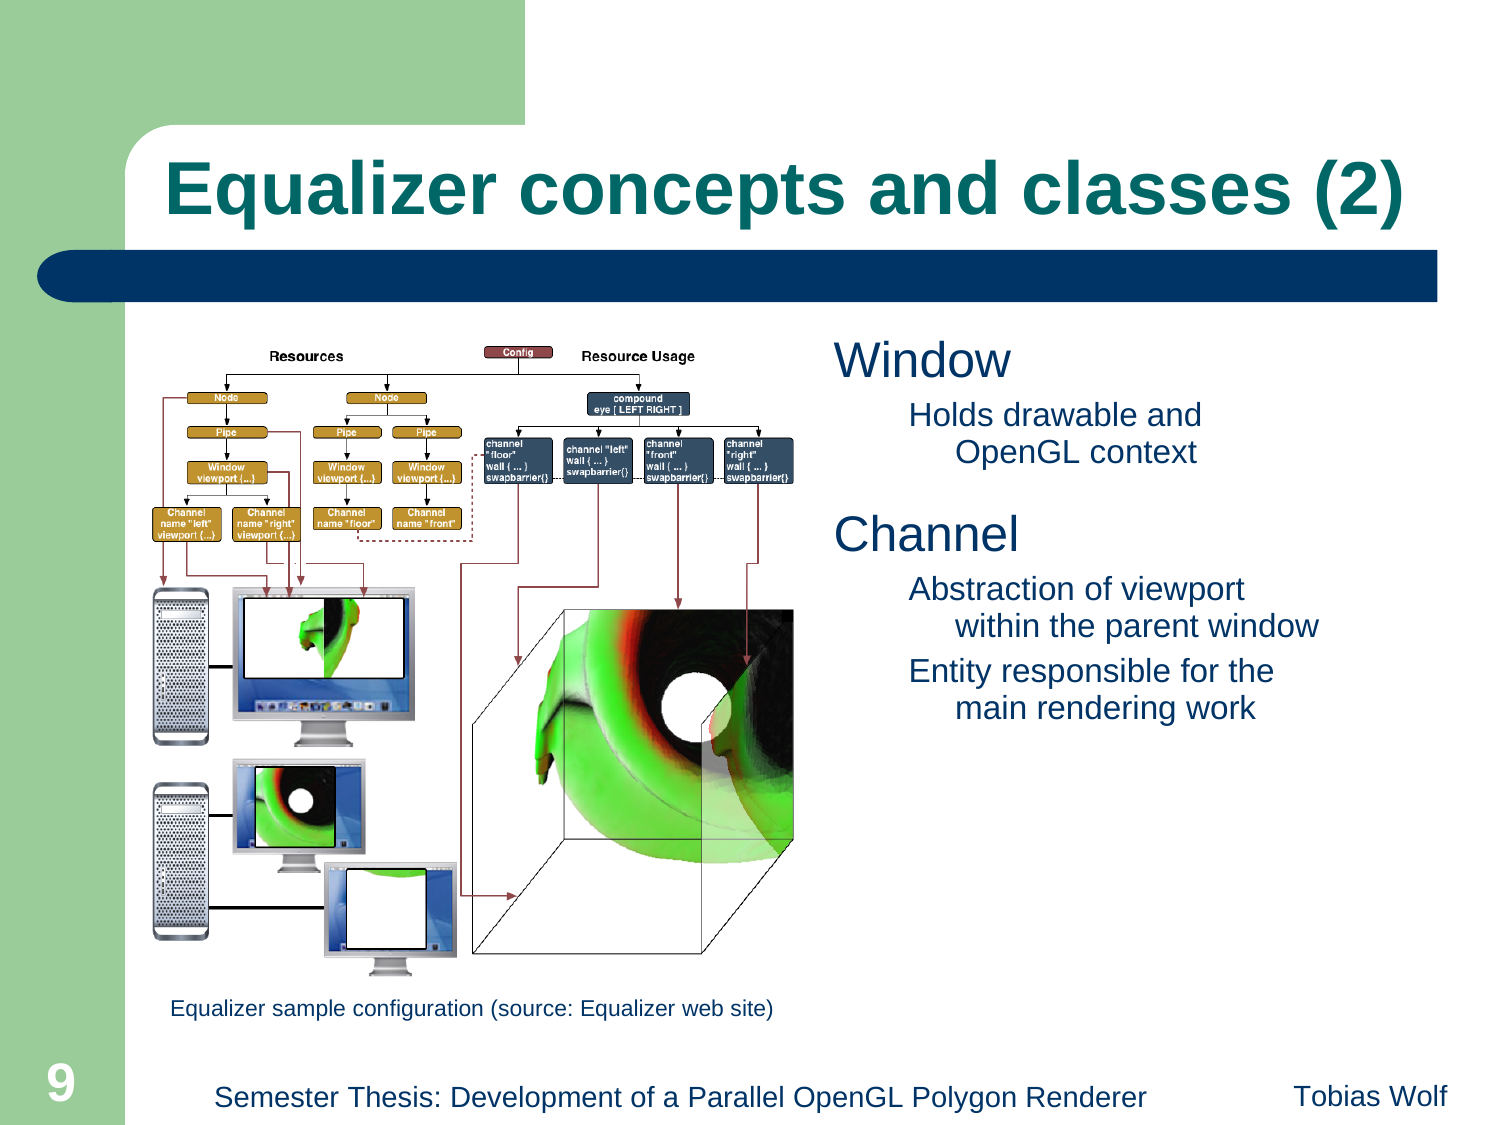

# Equalizer concepts and classes (2)
Window
Holds drawable and
OpenGL context
Channel
Abstraction of viewport
within the parent window
Entity responsible for the
main rendering work
9
Equalizer sample configuration (source: Equalizer web site)
Tobias Wolf
Semester Thesis: Development of a Parallel OpenGL Polygon Renderer